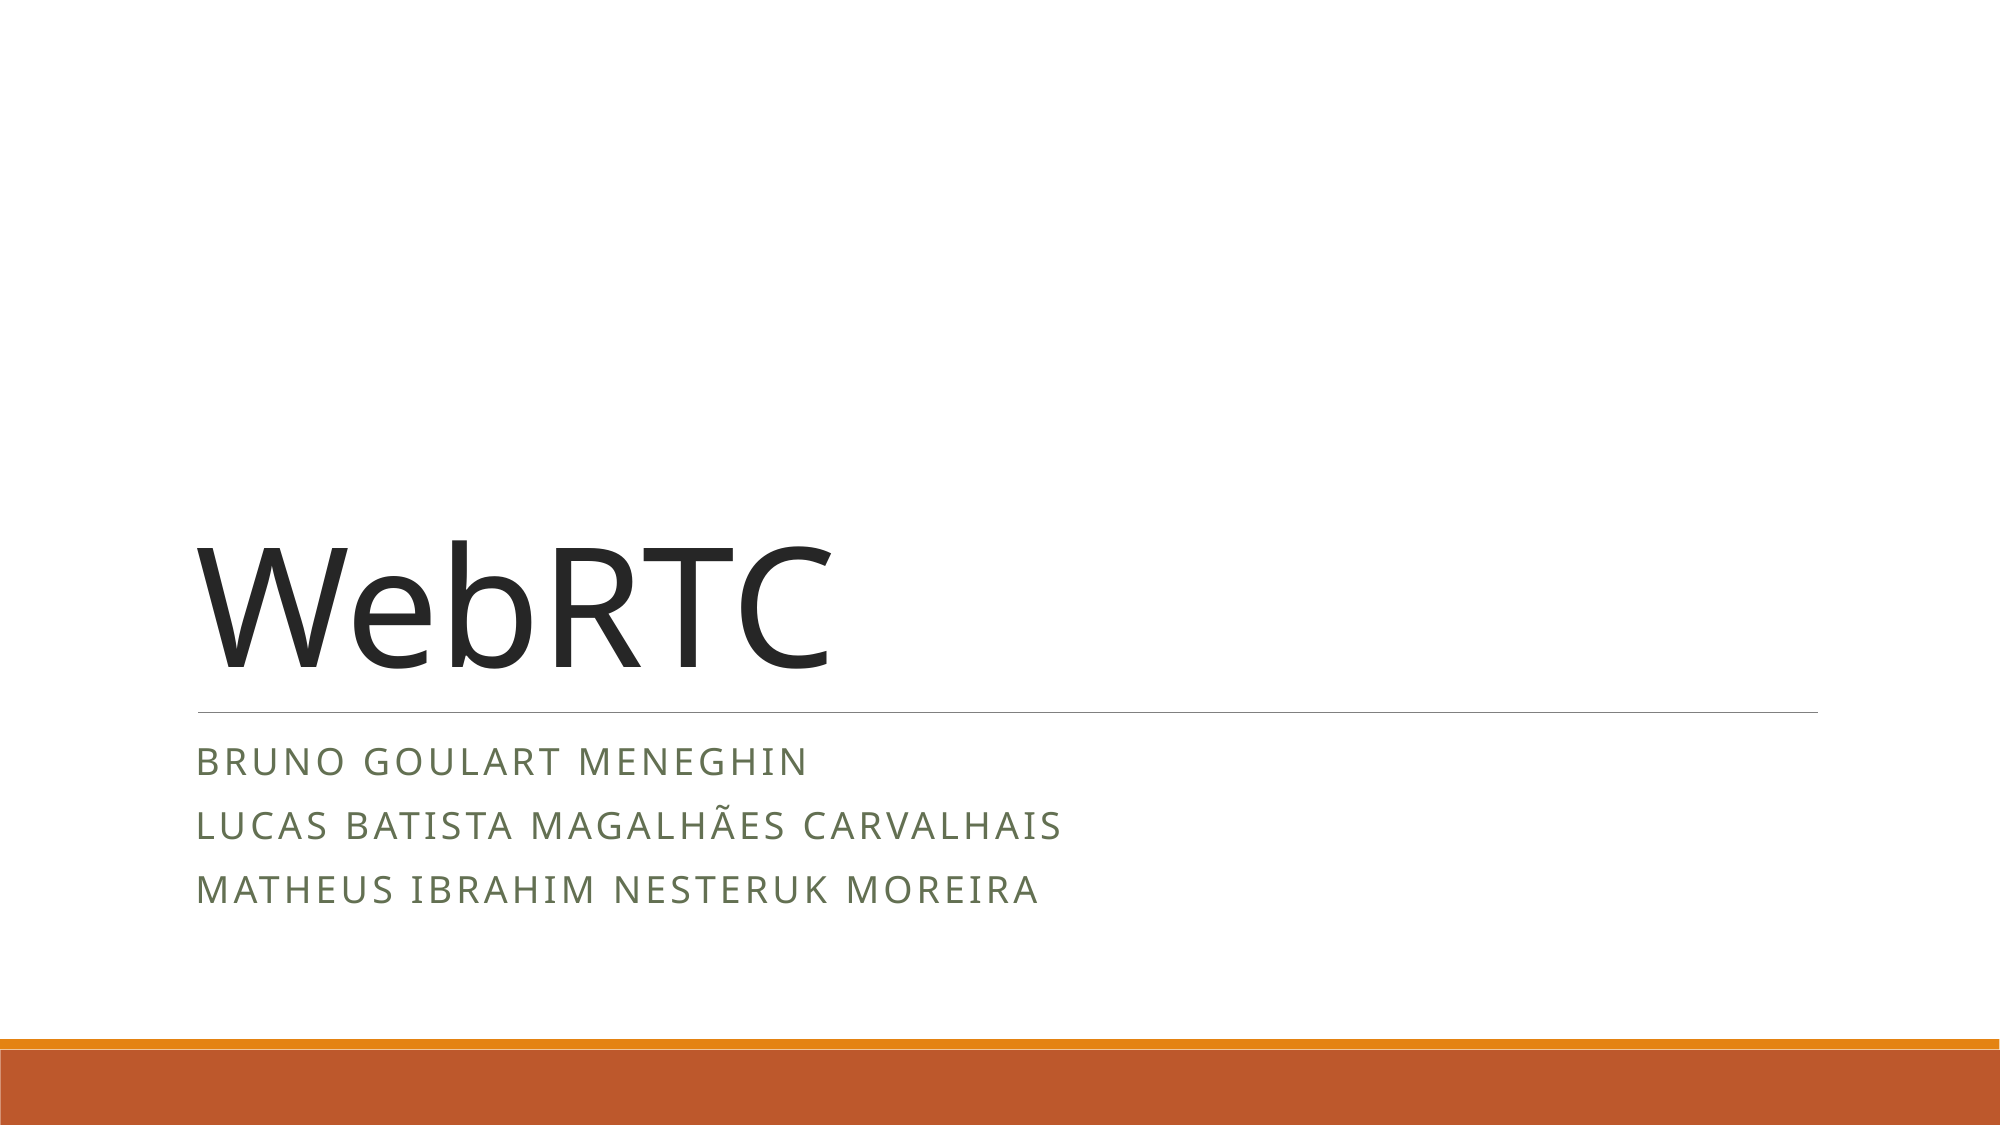

# WebRTC
Bruno Goulart Meneghin
Lucas Batista Magalhães Carvalhais
Matheus Ibrahim Nesteruk Moreira